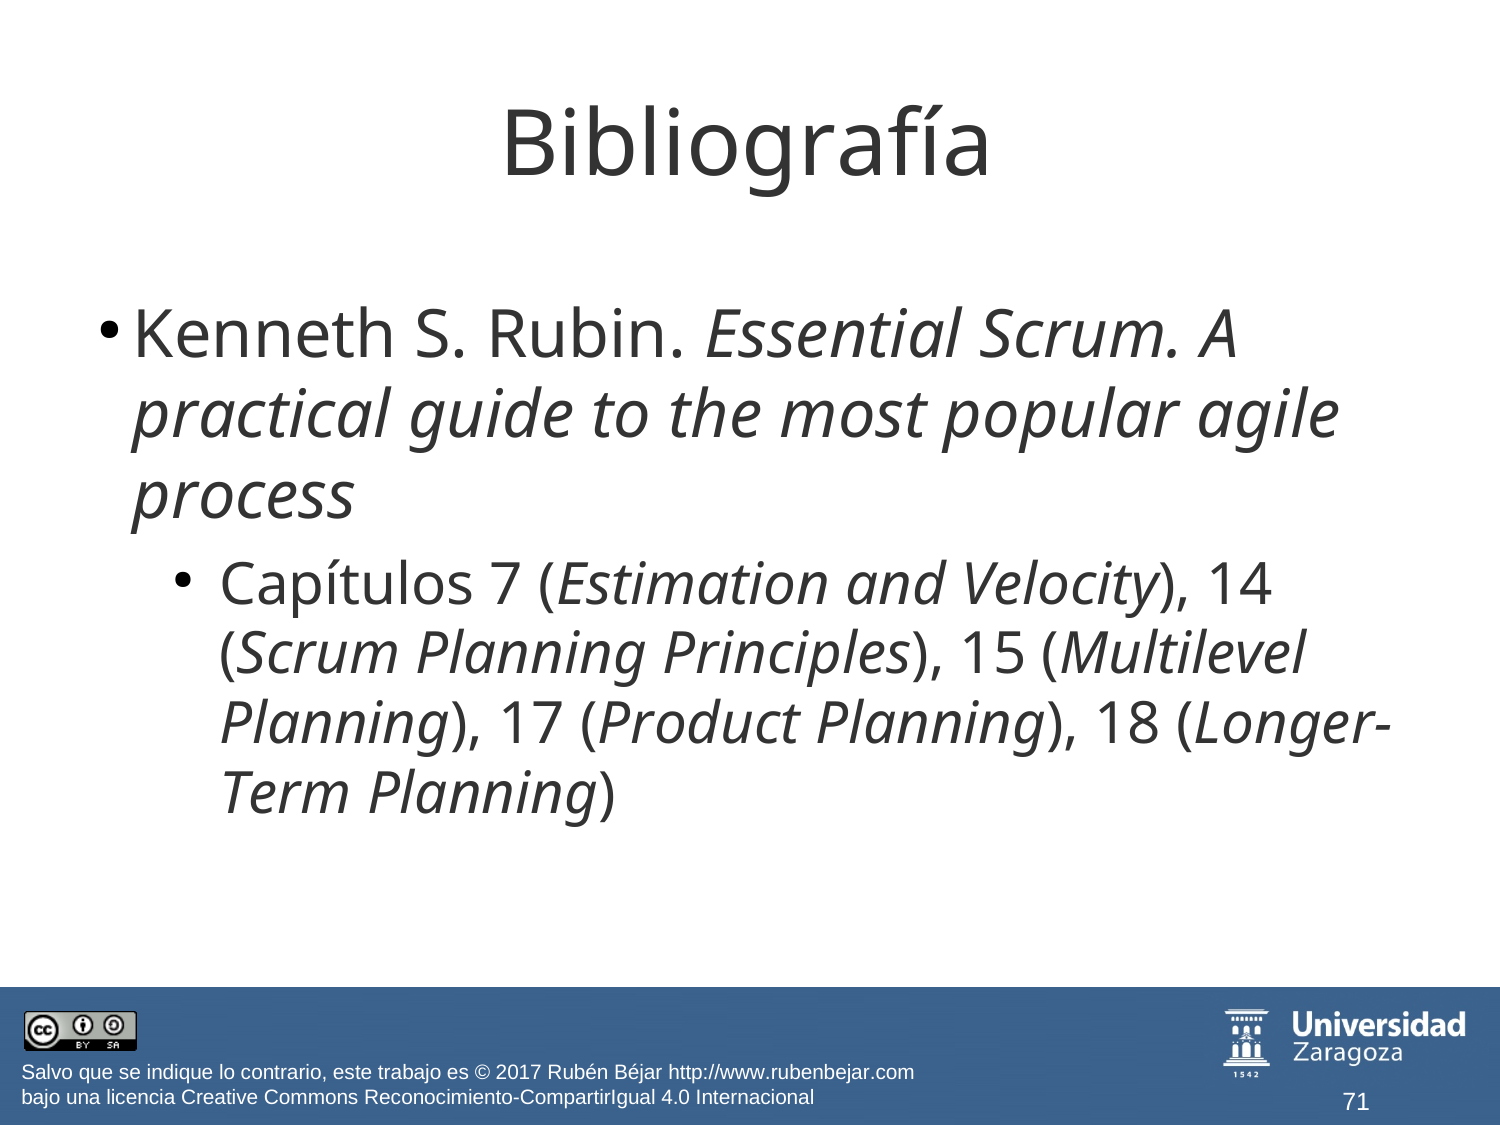

# Bibliografía
Kenneth S. Rubin. Essential Scrum. A practical guide to the most popular agile process
Capítulos 7 (Estimation and Velocity), 14 (Scrum Planning Principles), 15 (Multilevel Planning), 17 (Product Planning), 18 (Longer-Term Planning)